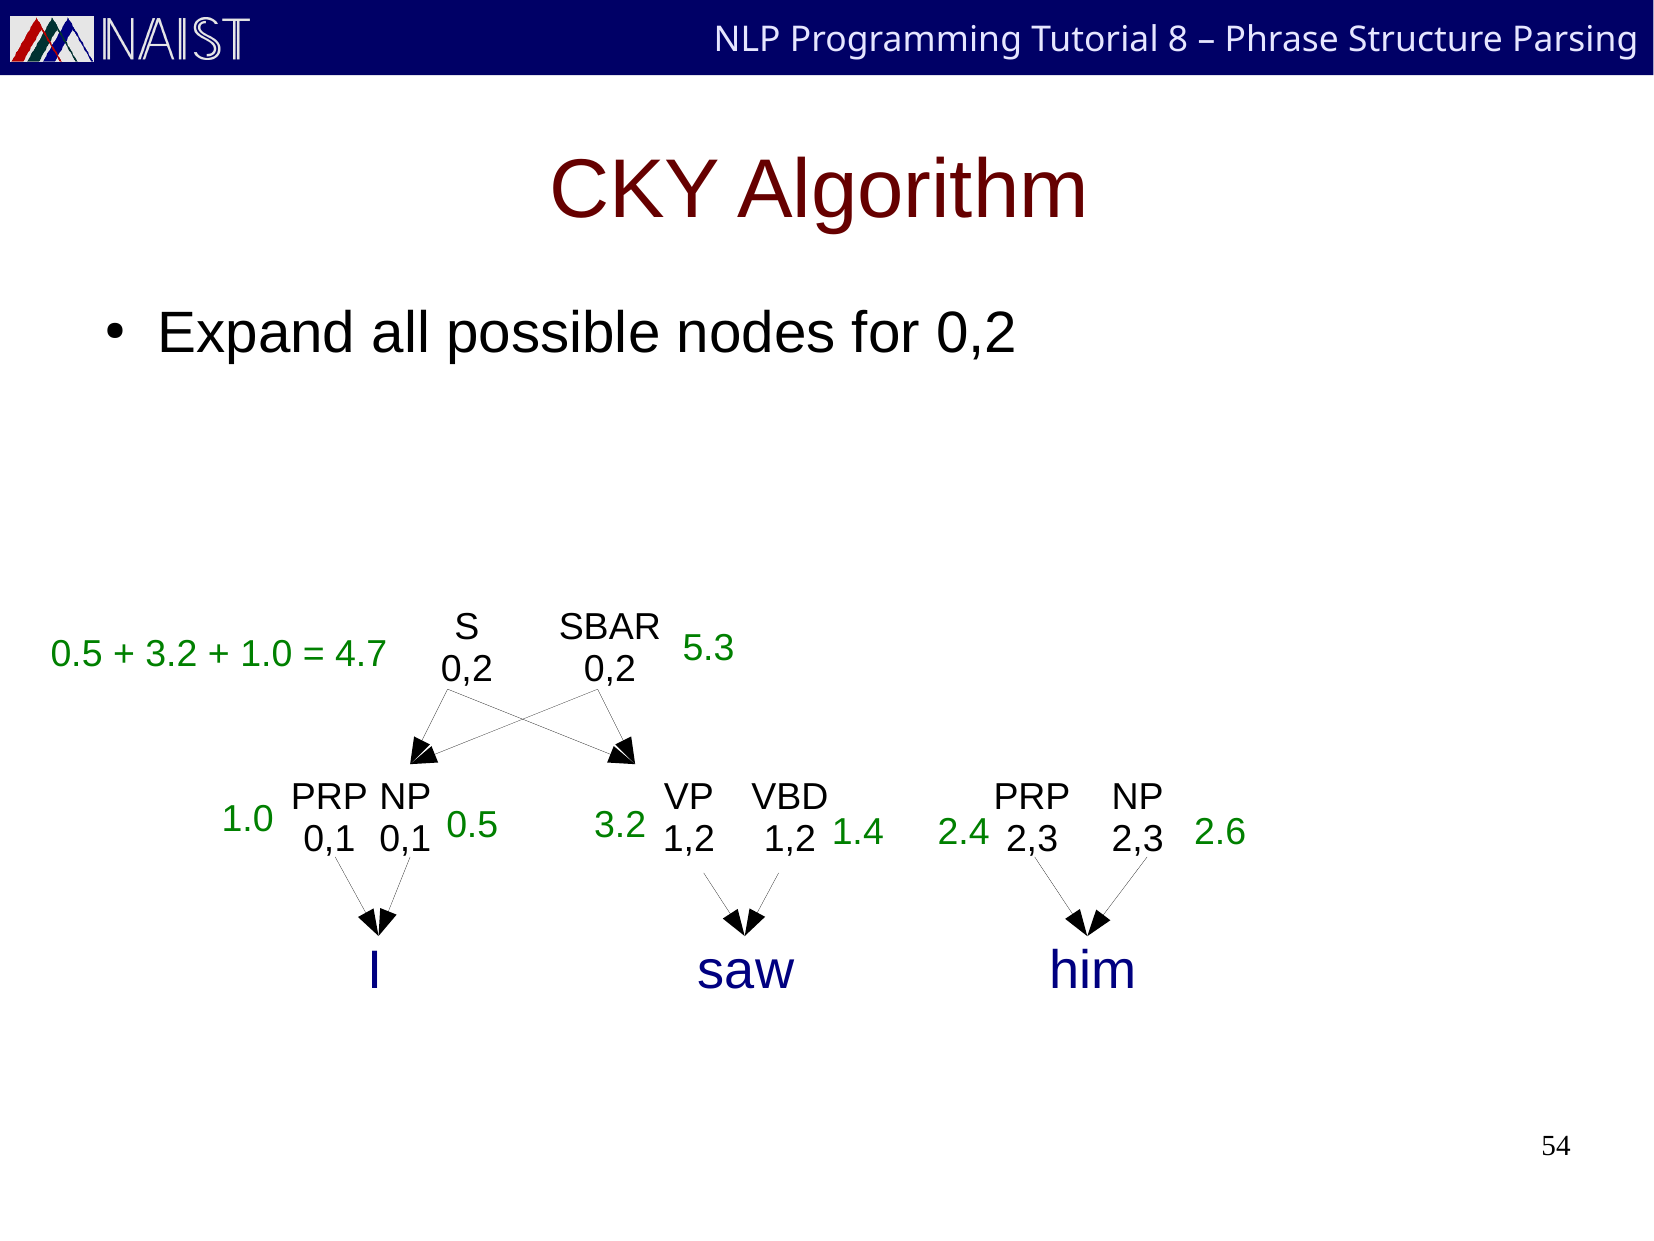

# CKY Algorithm
Expand all possible nodes for 0,2
S
0,2
SBAR
0,2
5.3
0.5 + 3.2 + 1.0 = 4.7
PRP
0,1
VP
1,2
NP
0,1
VBD
1,2
PRP
2,3
NP
2,3
1.0
3.2
0.5
1.4
2.4
2.6
I saw him
54